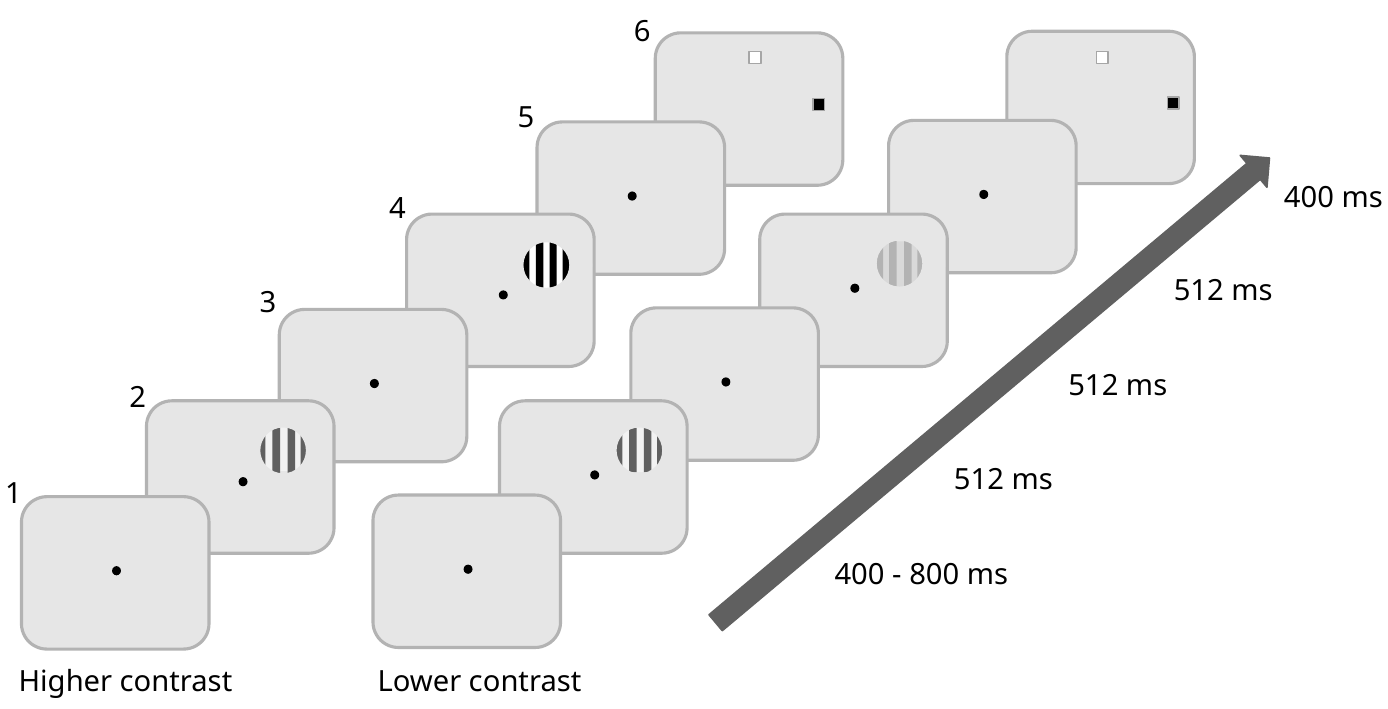

6
5
400 ms
4
512 ms
3
512 ms
2
512 ms
1
400 - 800 ms
Lower contrast
Higher contrast